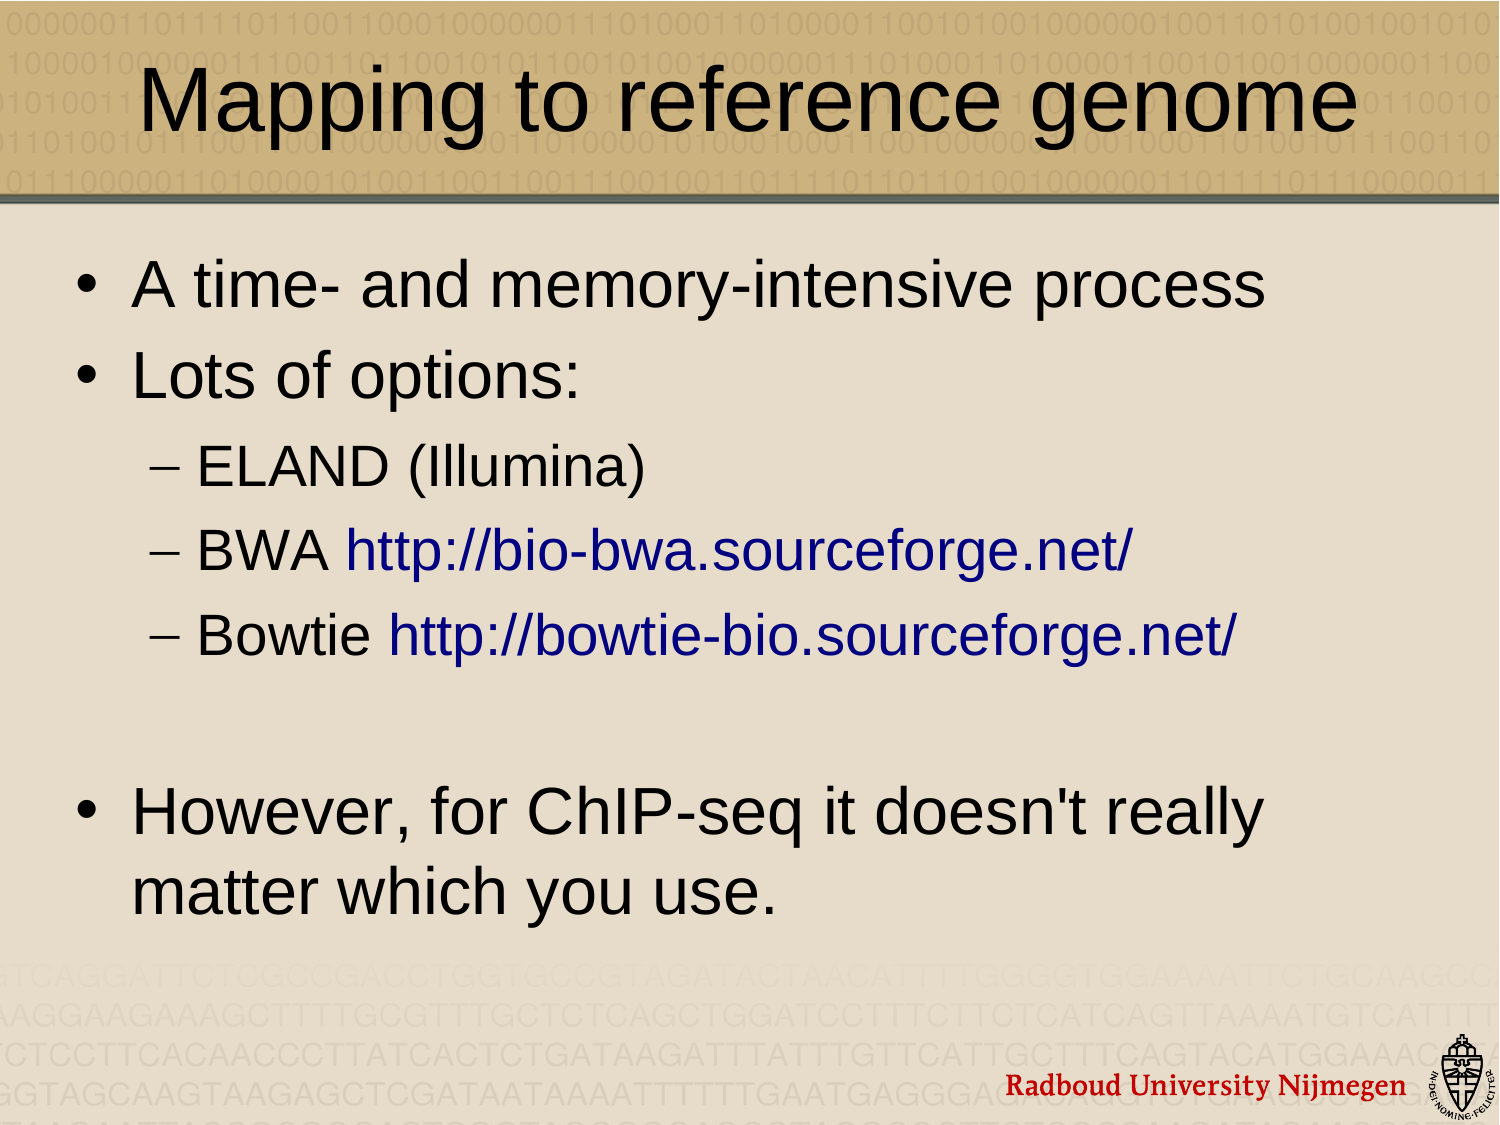

# Mapping to reference genome
A time- and memory-intensive process
Lots of options:
ELAND (Illumina)
BWA http://bio-bwa.sourceforge.net/
Bowtie http://bowtie-bio.sourceforge.net/
However, for ChIP-seq it doesn't really matter which you use.